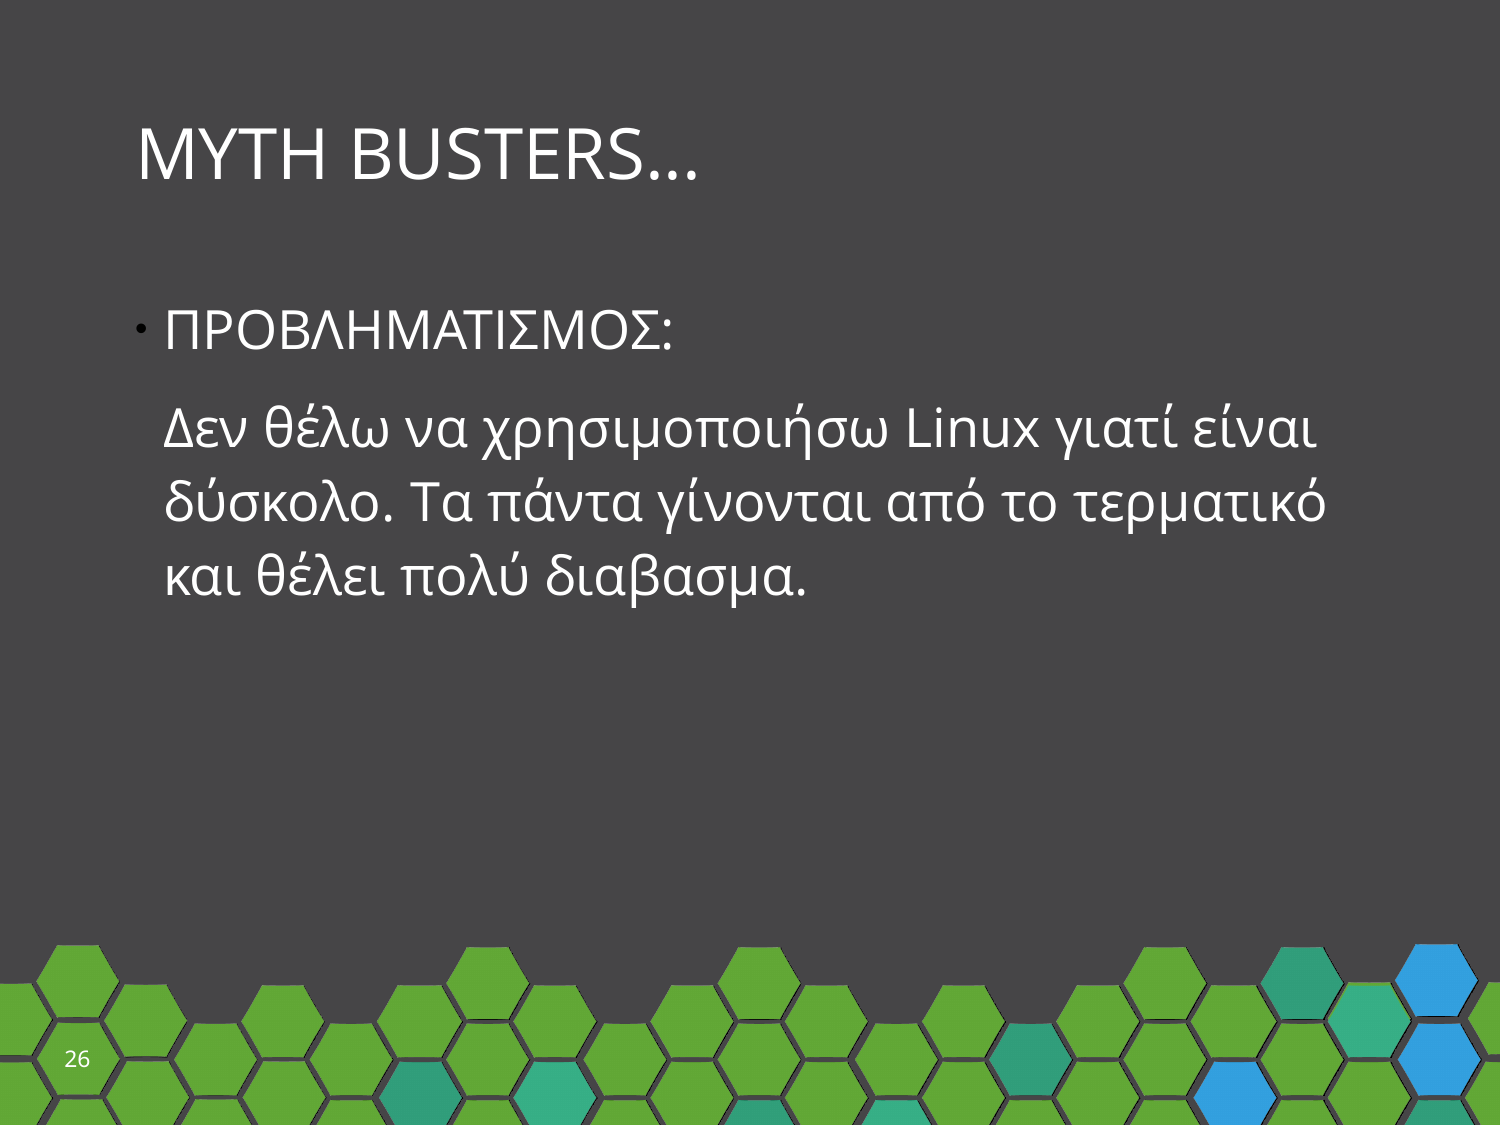

# MYTH BUSTERS...
ΠΡΟΒΛΗΜΑΤΙΣΜΟΣ:
Δεν θέλω να χρησιμοποιήσω Linux γιατί είναι δύσκολο. Tα πάντα γίνονται από το τερματικό και θέλει πολύ διαβασμα.